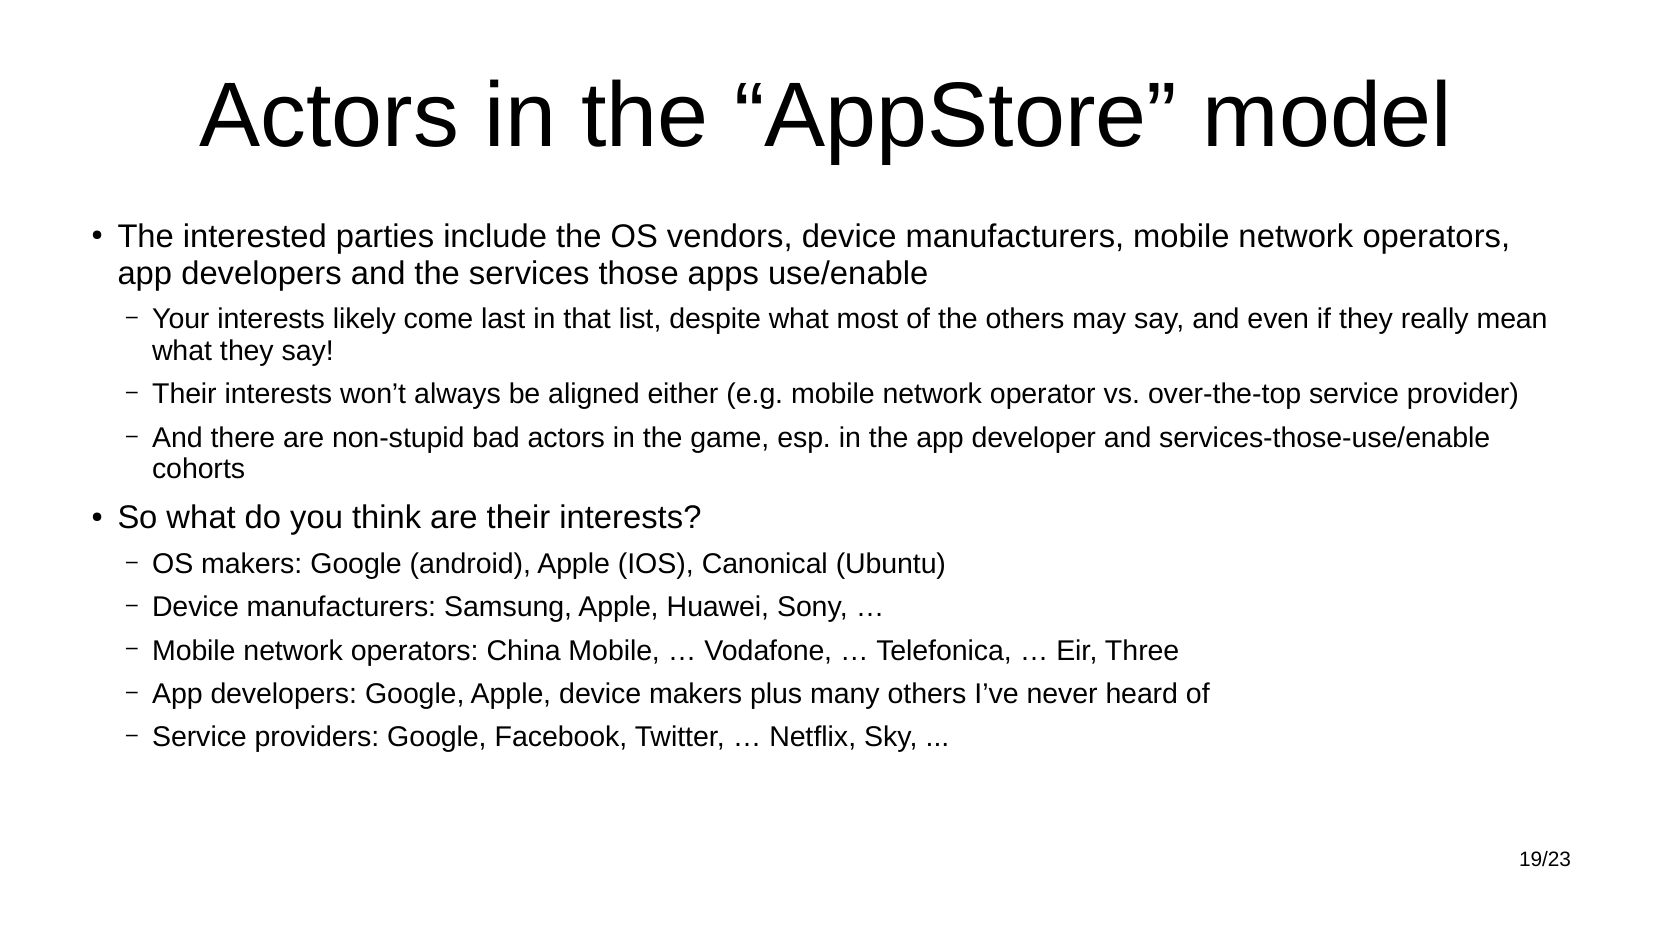

# Actors in the “AppStore” model
The interested parties include the OS vendors, device manufacturers, mobile network operators, app developers and the services those apps use/enable
Your interests likely come last in that list, despite what most of the others may say, and even if they really mean what they say!
Their interests won’t always be aligned either (e.g. mobile network operator vs. over-the-top service provider)
And there are non-stupid bad actors in the game, esp. in the app developer and services-those-use/enable cohorts
So what do you think are their interests?
OS makers: Google (android), Apple (IOS), Canonical (Ubuntu)
Device manufacturers: Samsung, Apple, Huawei, Sony, …
Mobile network operators: China Mobile, … Vodafone, … Telefonica, … Eir, Three
App developers: Google, Apple, device makers plus many others I’ve never heard of
Service providers: Google, Facebook, Twitter, … Netflix, Sky, ...
19